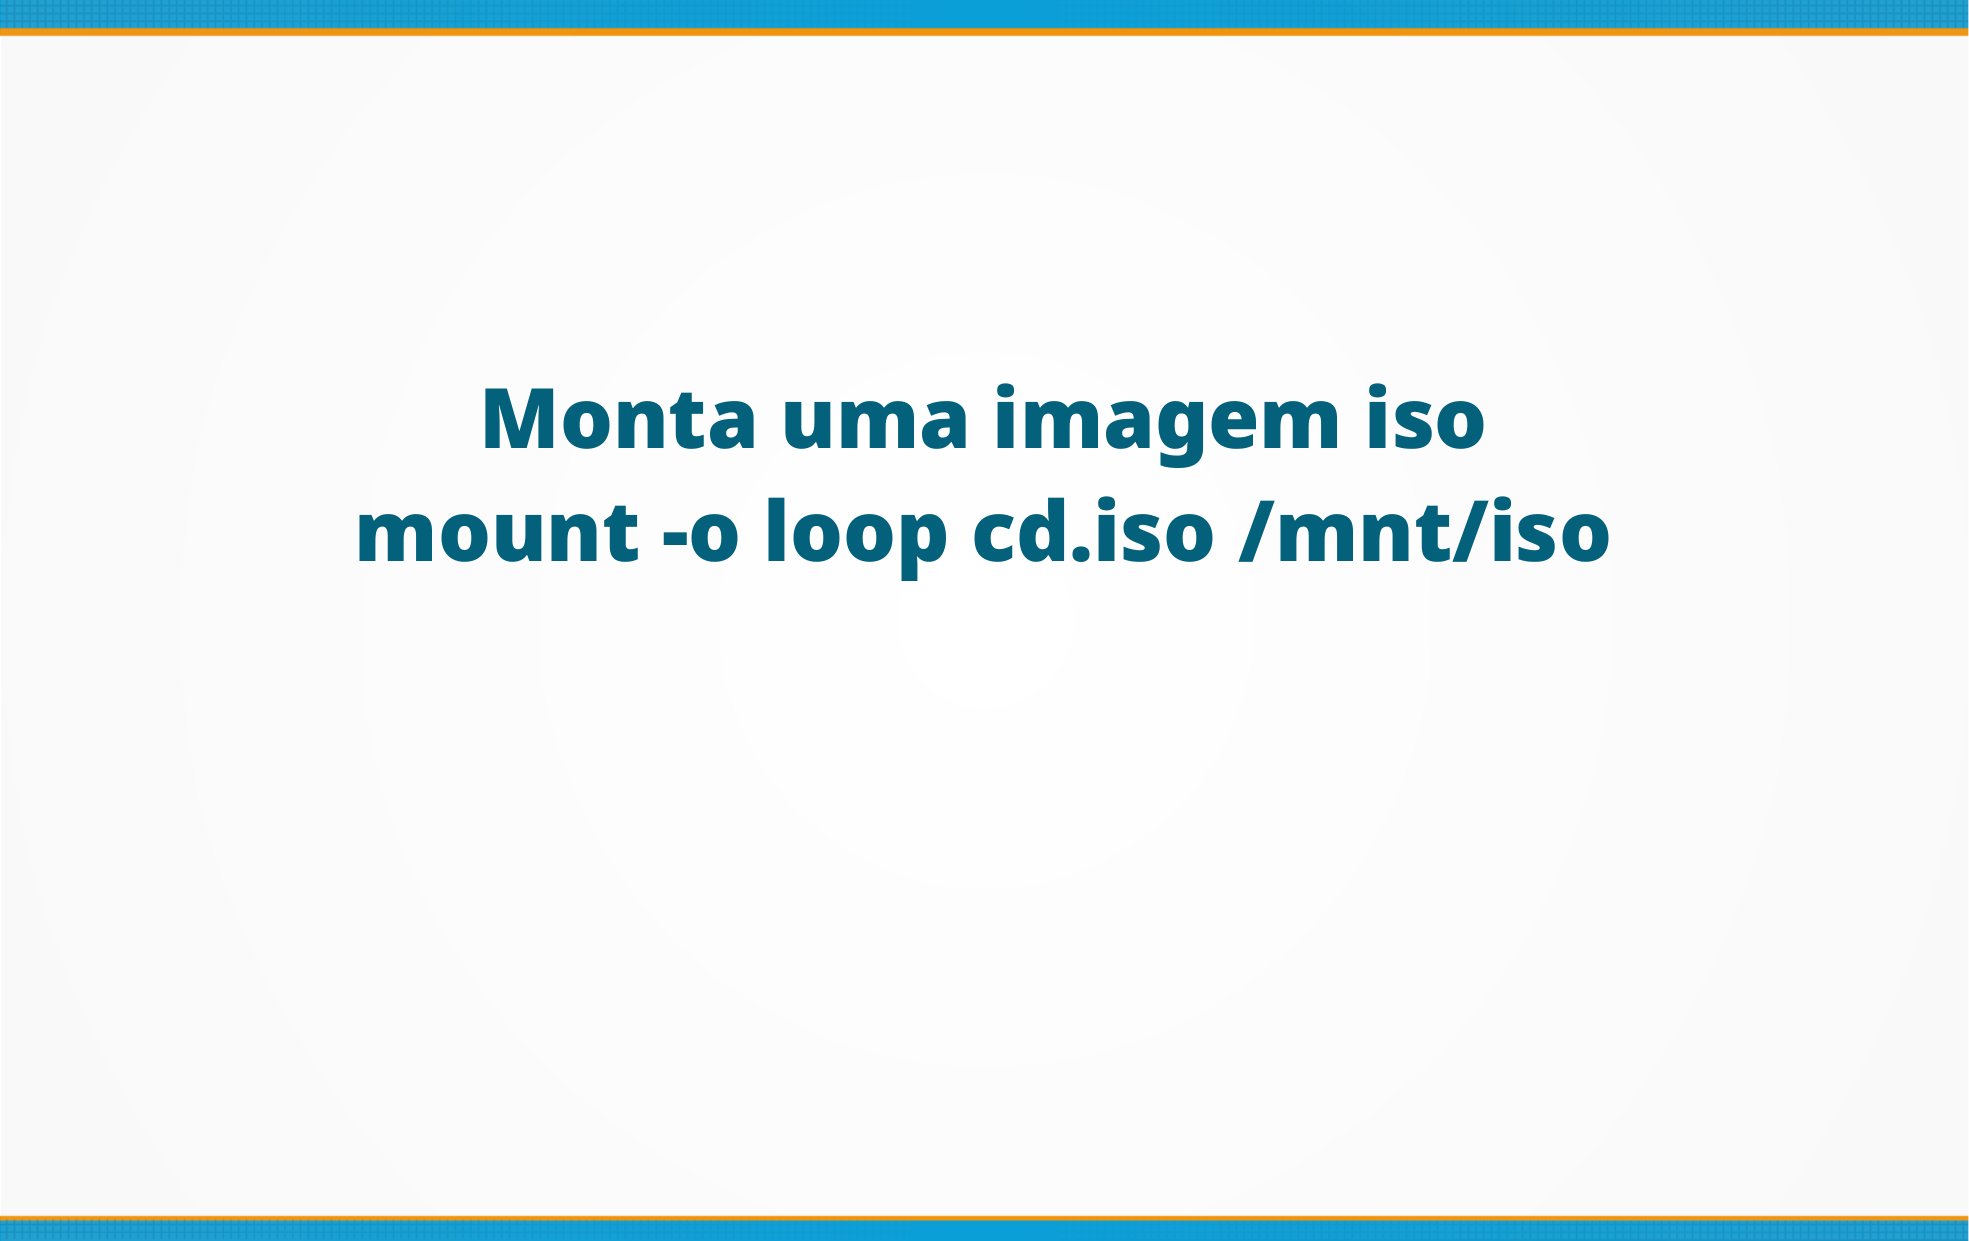

# Monta uma imagem iso
mount -o loop cd.iso /mnt/iso